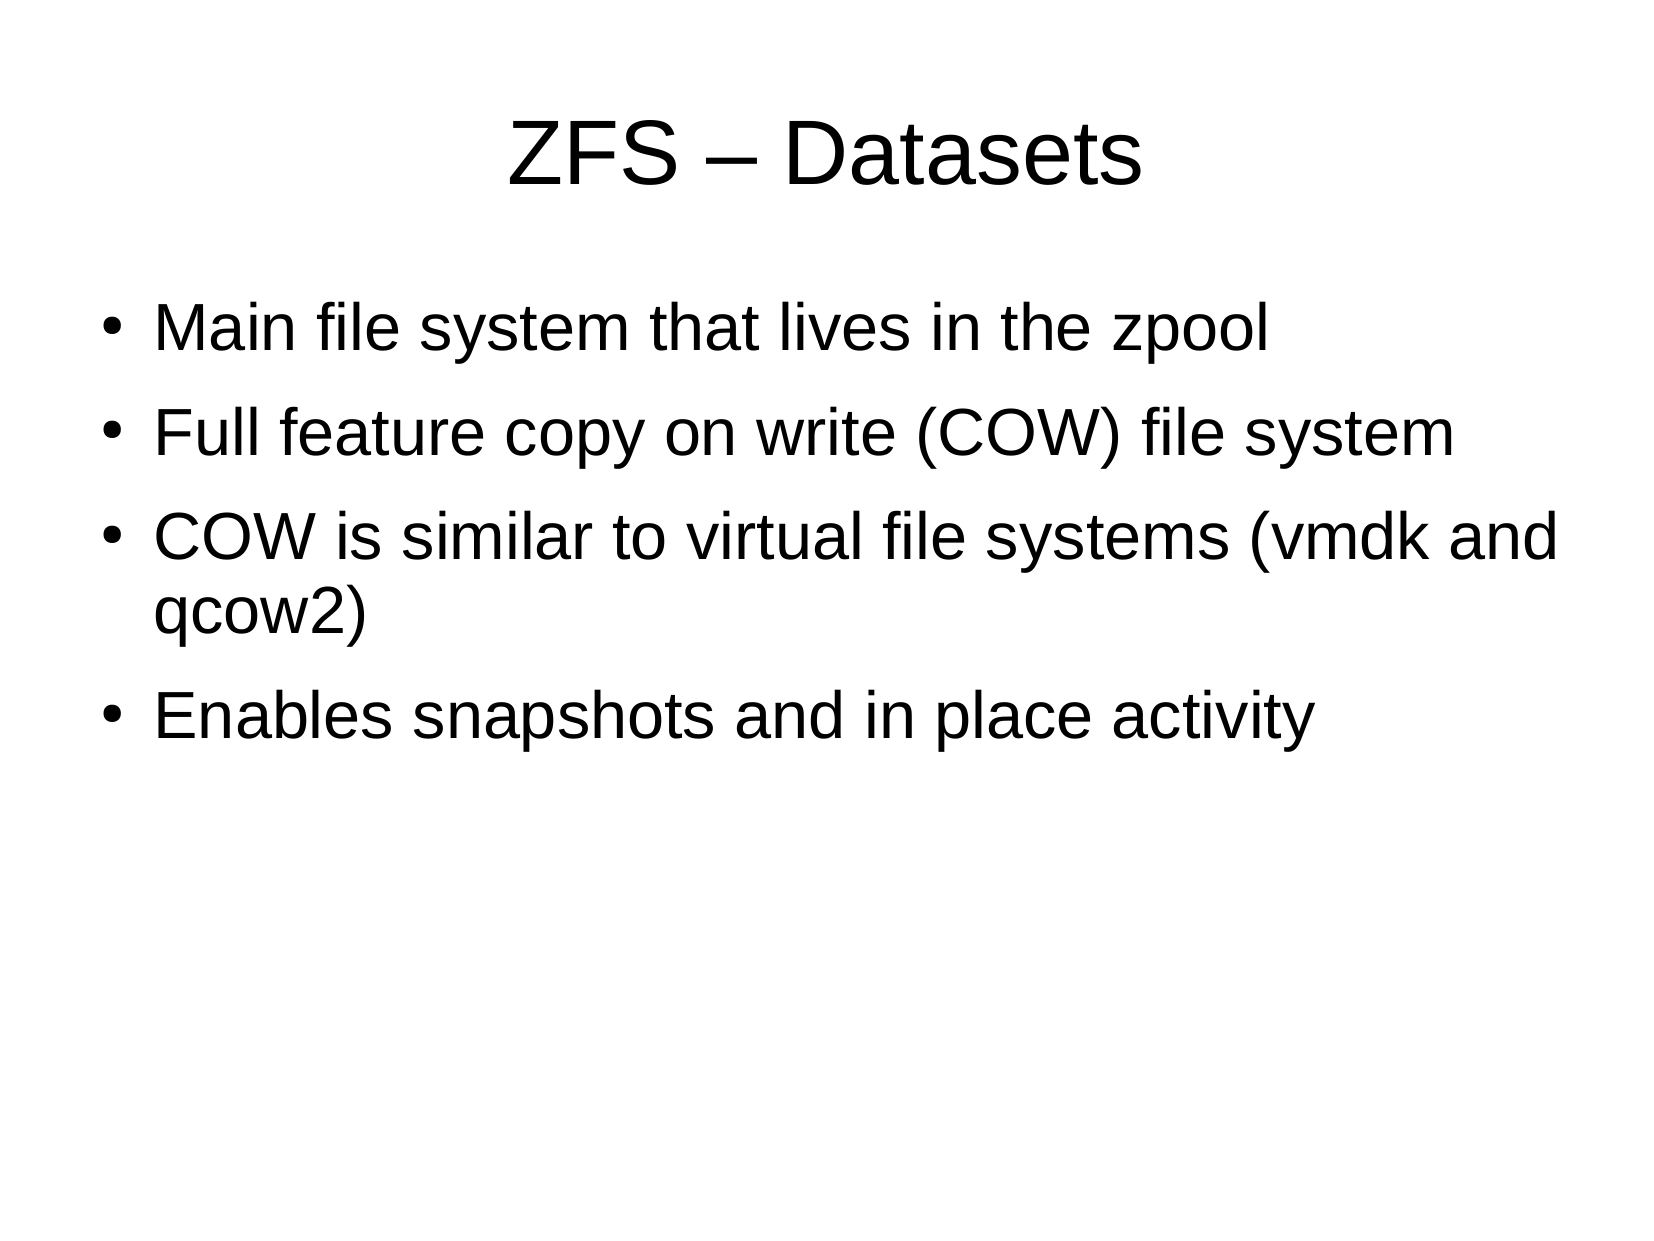

# ZFS – Datasets
Main file system that lives in the zpool
Full feature copy on write (COW) file system
COW is similar to virtual file systems (vmdk and qcow2)
Enables snapshots and in place activity